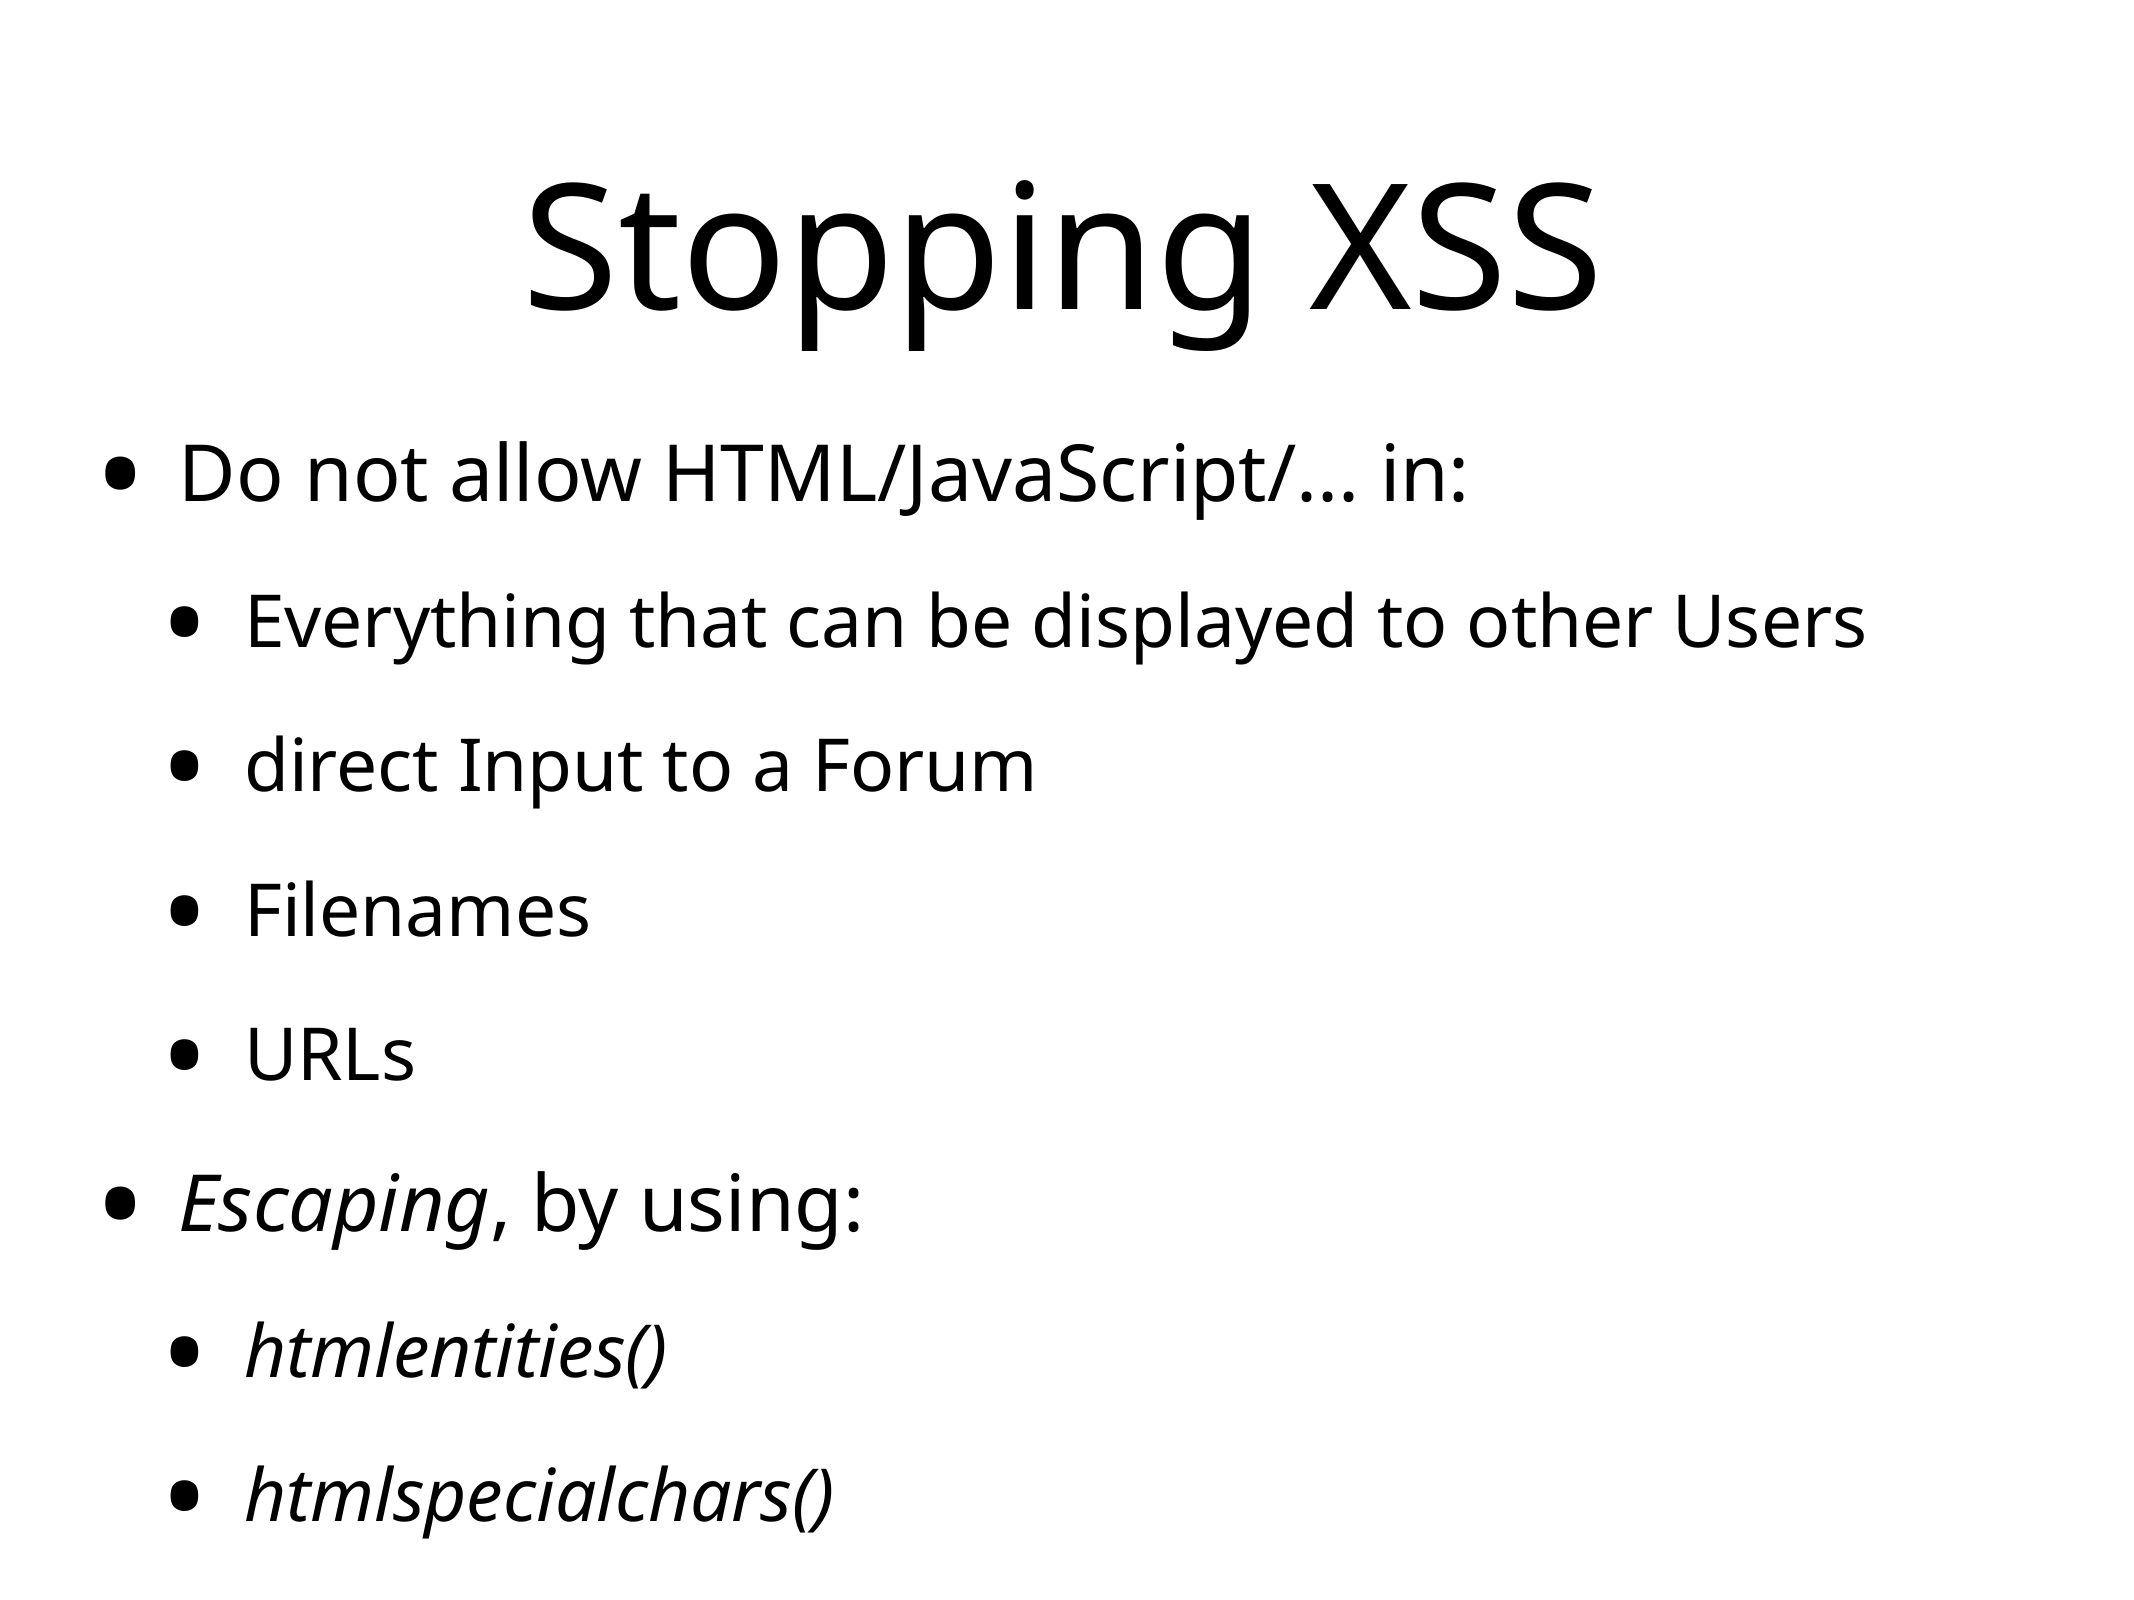

# Stopping XSS
Do not allow HTML/JavaScript/... in:
Everything that can be displayed to other Users
direct Input to a Forum
Filenames
URLs
Escaping, by using:
htmlentities()
htmlspecialchars()